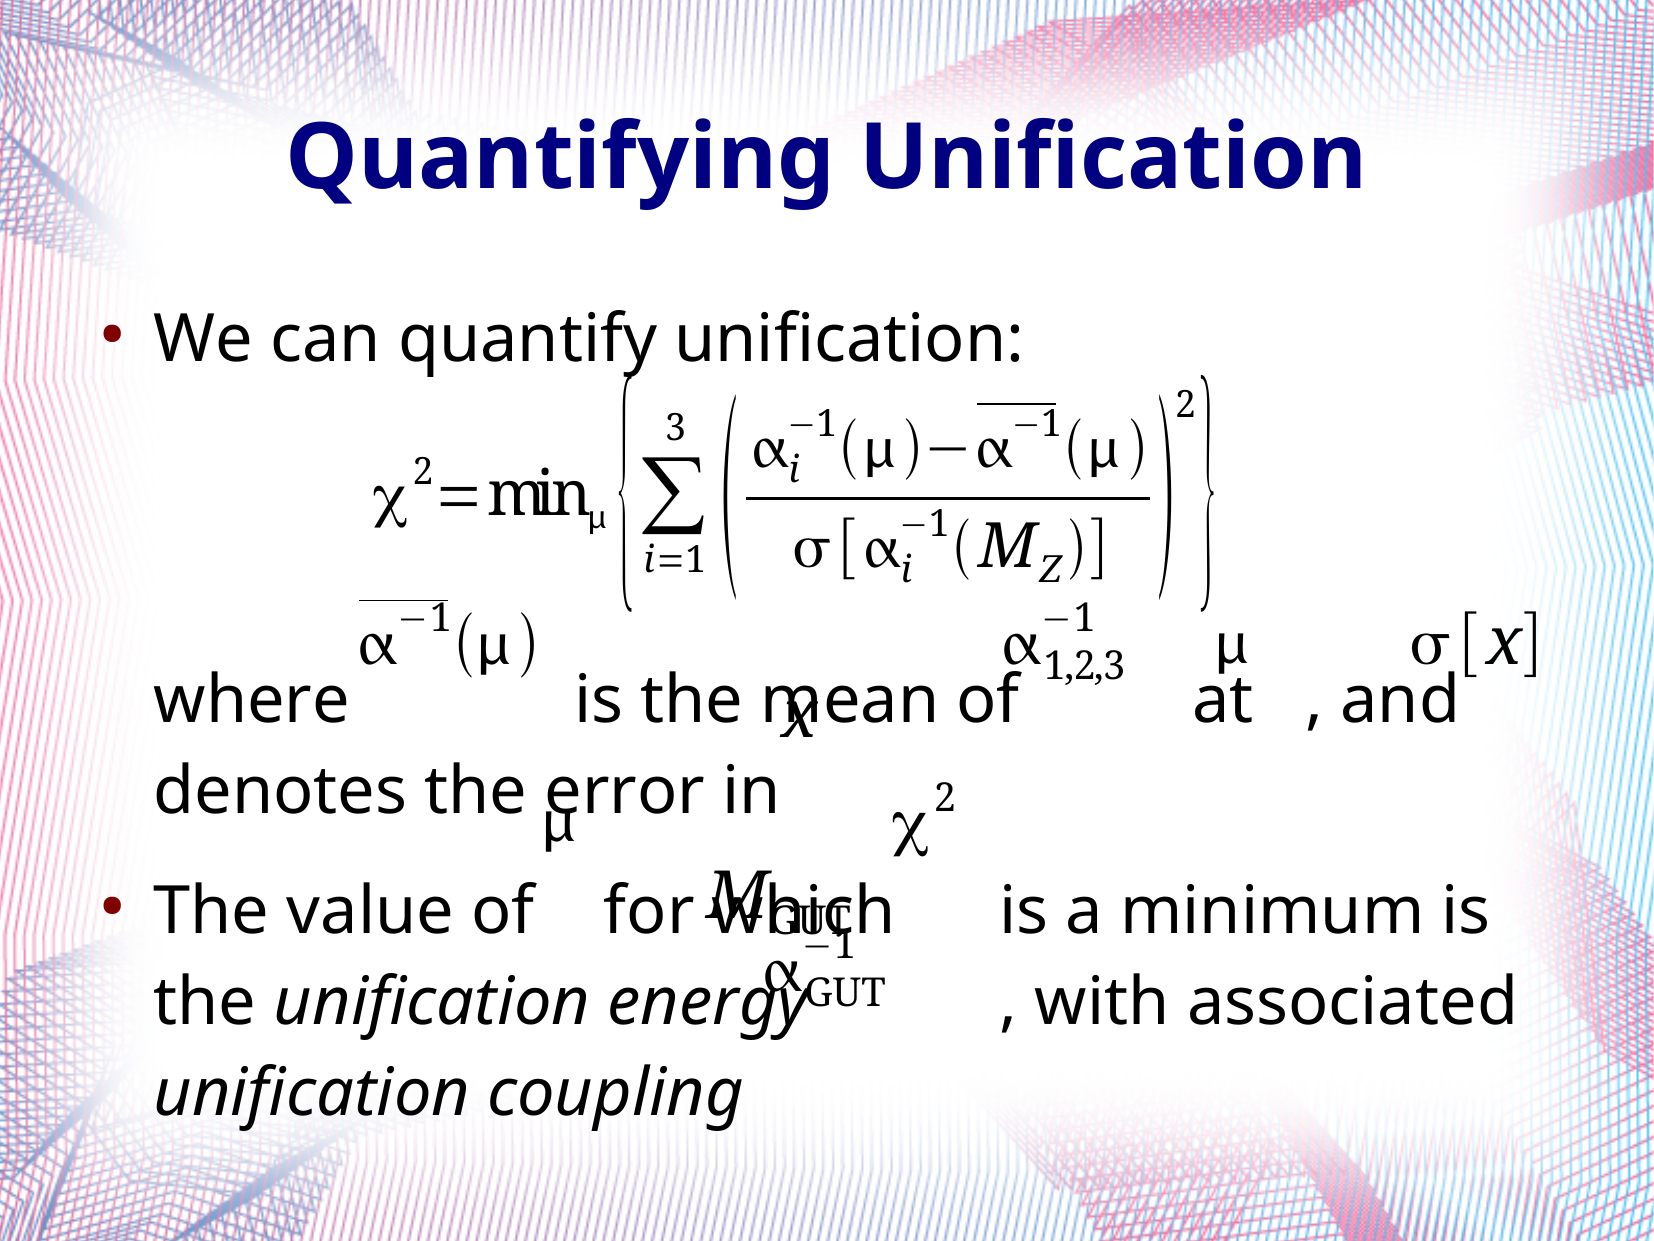

# Quantifying Unification
We can quantify unification:
where is the mean of at , and denotes the error in
The value of for which is a minimum is the unification energy , with associated unification coupling